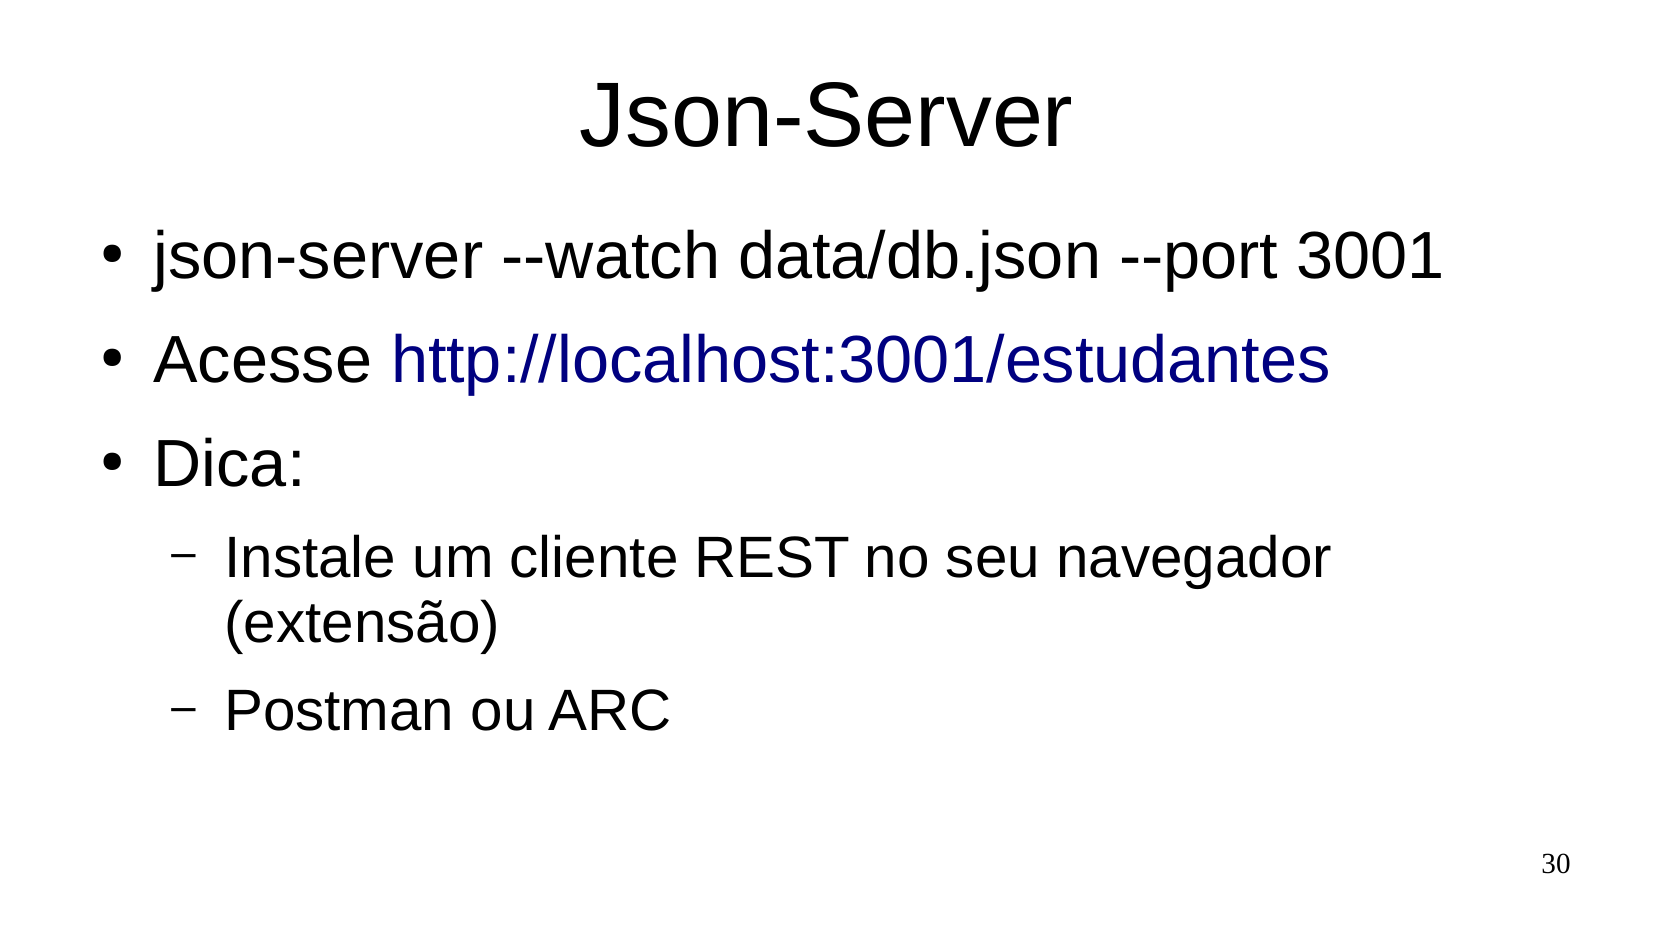

# Json-Server
json-server --watch data/db.json --port 3001
Acesse http://localhost:3001/estudantes
Dica:
Instale um cliente REST no seu navegador (extensão)
Postman ou ARC
30